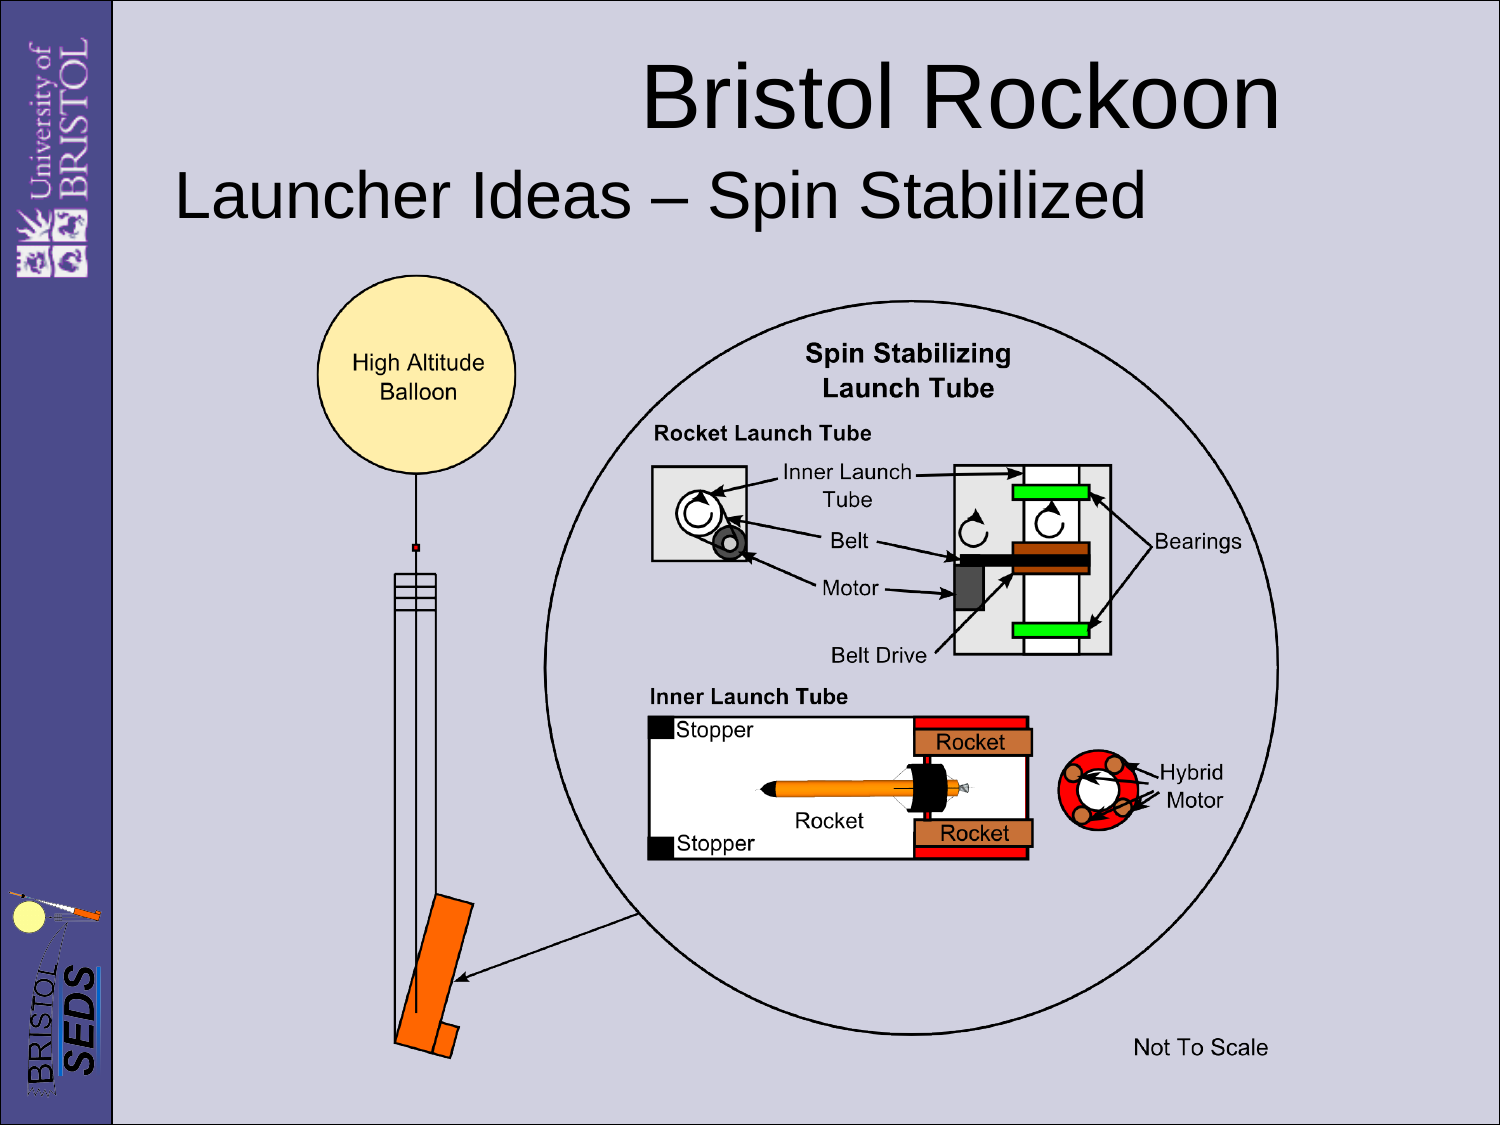

Bristol Rockoon
Launcher Ideas – Spin Stabilized